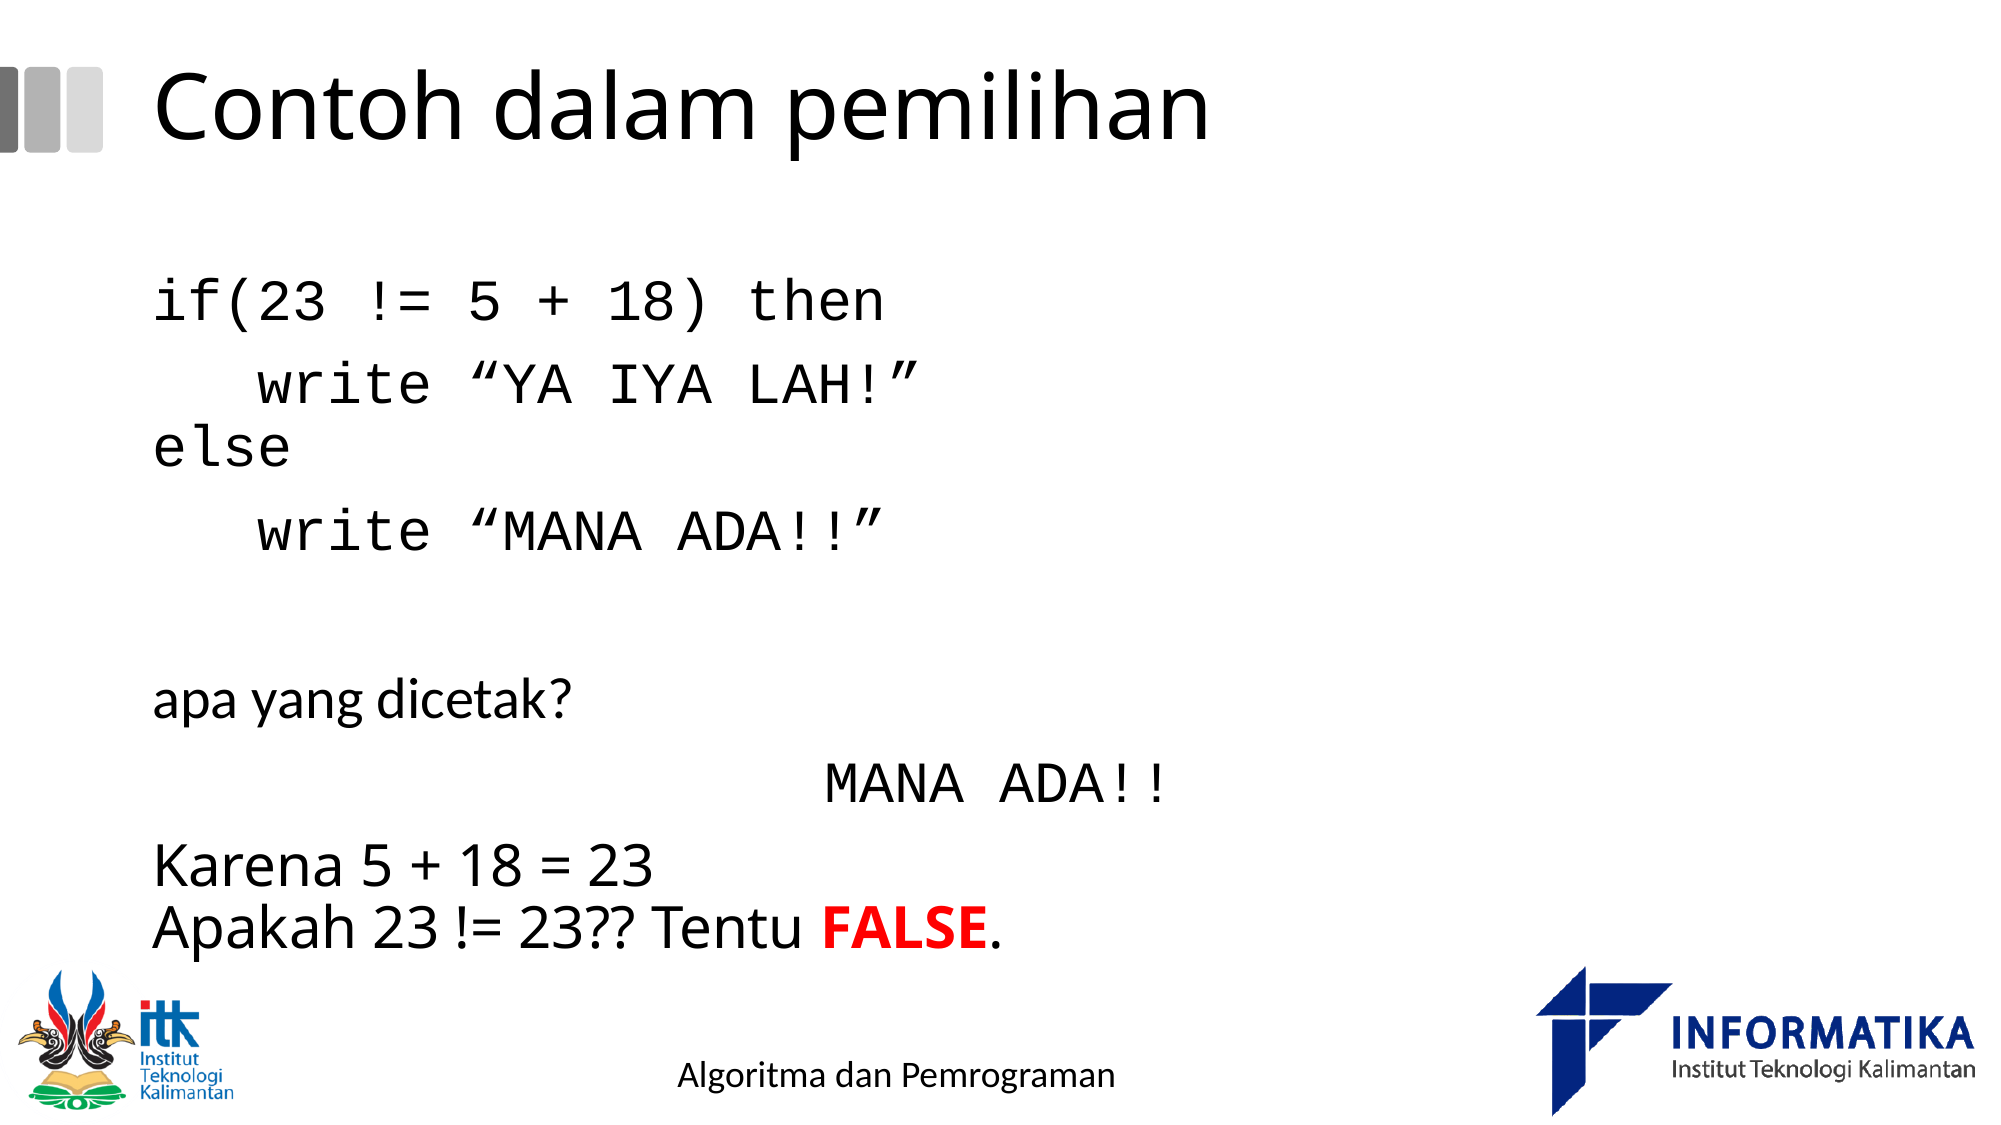

Contoh dalam pemilihan
if(23 != 5 + 18) then
 write “YA IYA LAH!”
else
 write “MANA ADA!!”
apa yang dicetak?
MANA ADA!!
Karena 5 + 18 = 23
Apakah 23 != 23?? Tentu FALSE.
Algoritma dan Pemrograman